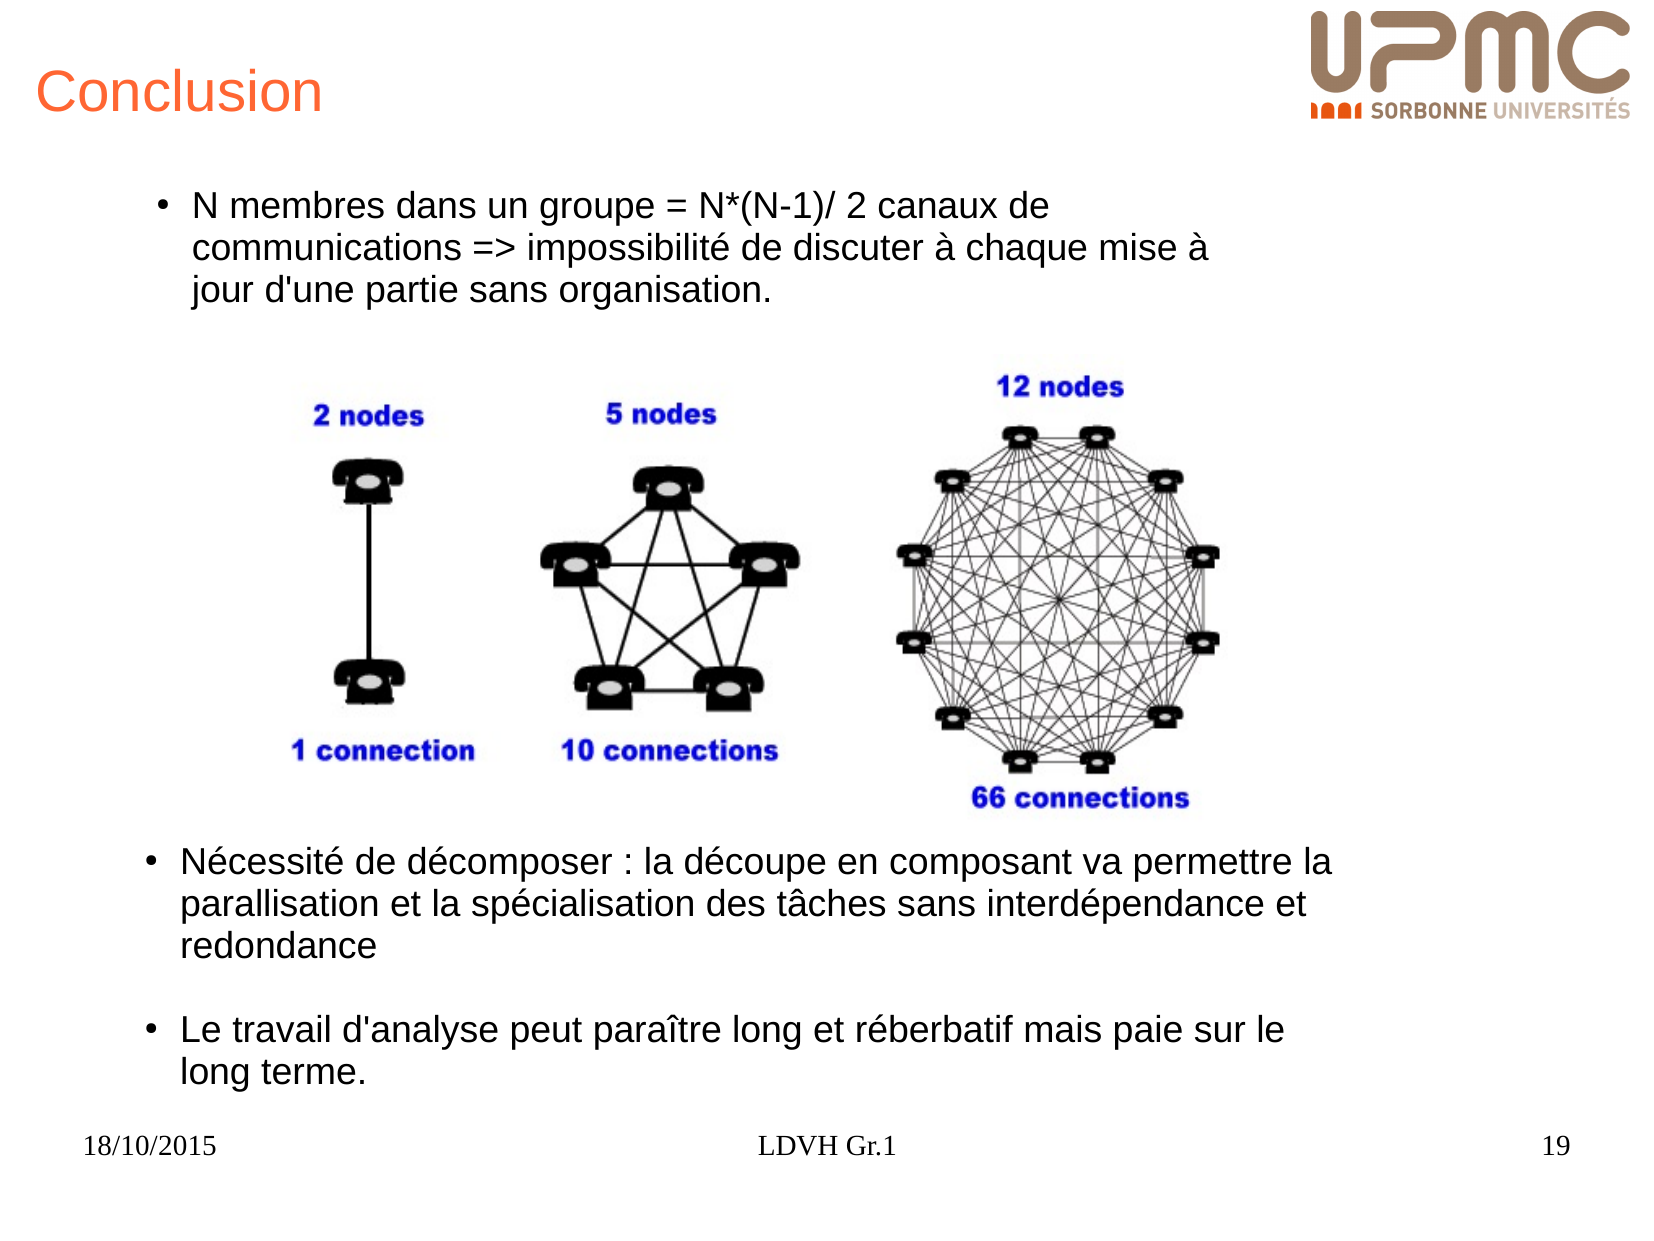

# Conclusion
N membres dans un groupe = N*(N-1)/ 2 canaux de communications => impossibilité de discuter à chaque mise à jour d'une partie sans organisation.
Nécessité de décomposer : la découpe en composant va permettre la parallisation et la spécialisation des tâches sans interdépendance et redondance
Le travail d'analyse peut paraître long et réberbatif mais paie sur le long terme.
18/10/2015
LDVH Gr.1
19